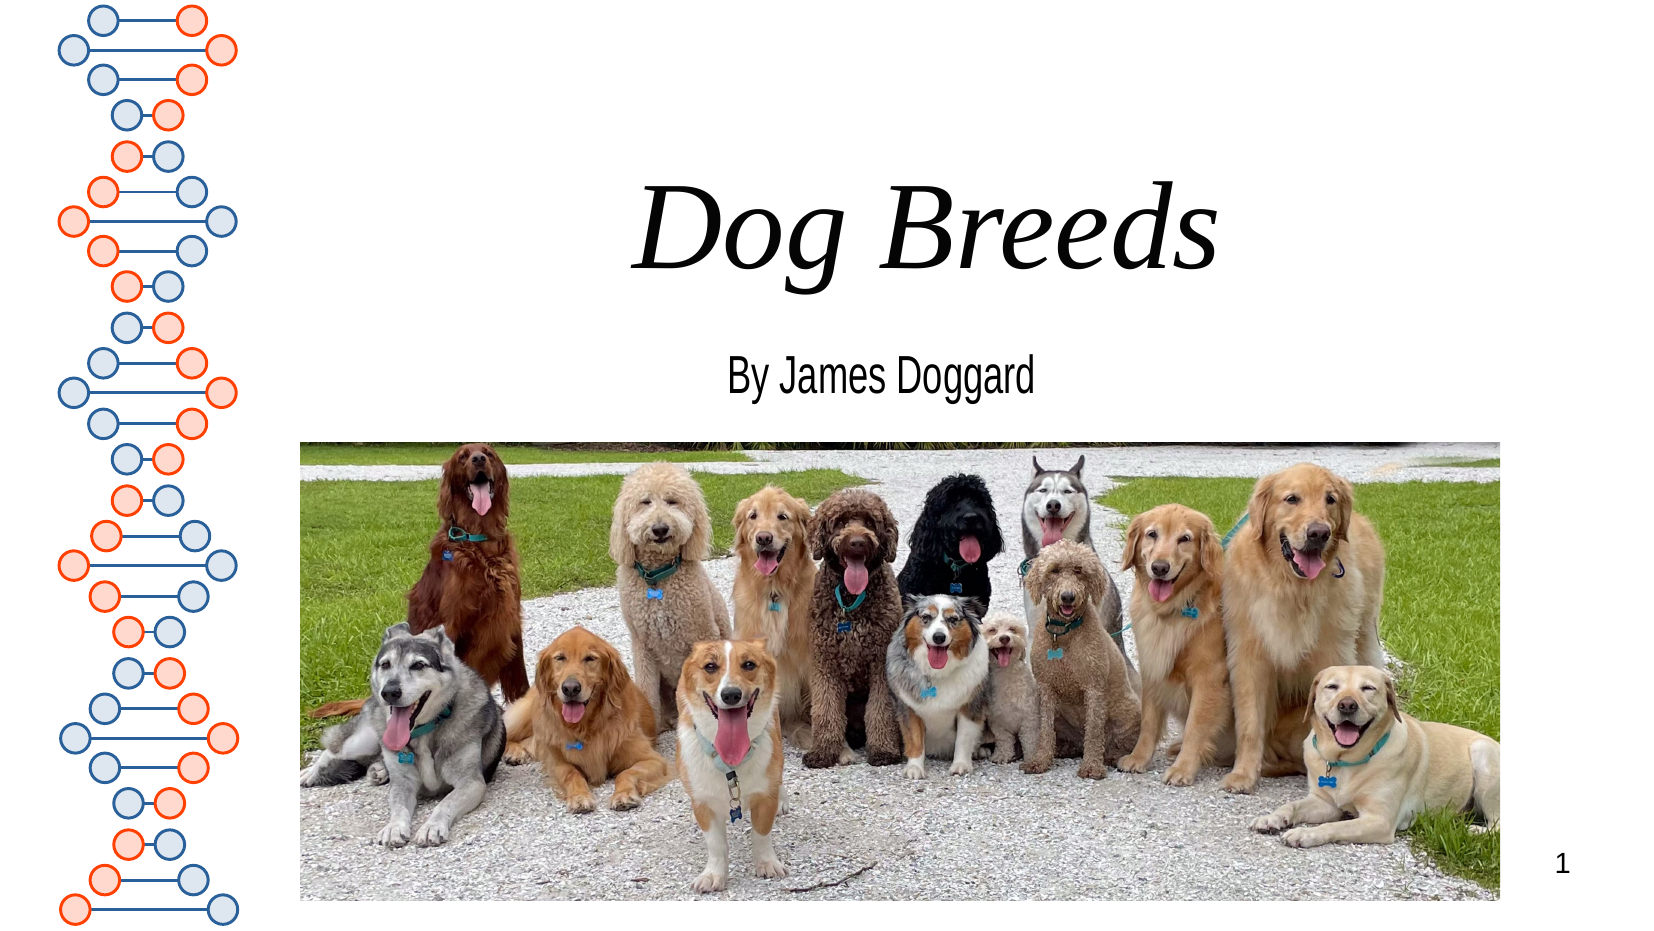

# Dog Breeds
By James Doggard
1